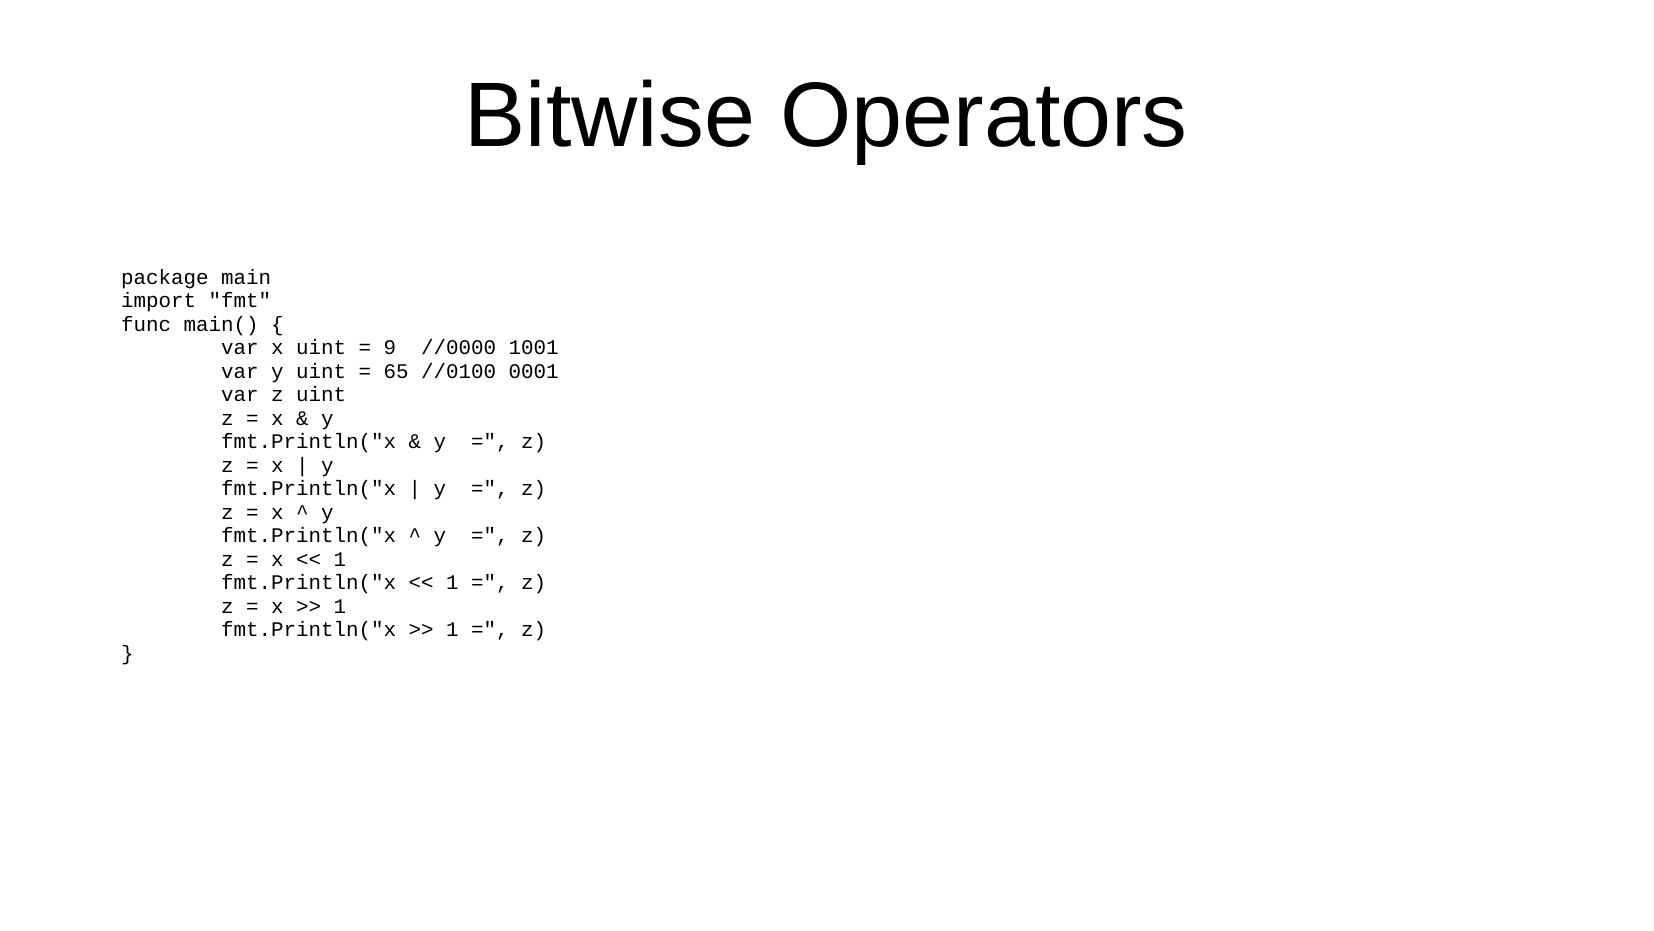

# Bitwise Operators
package main
import "fmt"
func main() {
 var x uint = 9 //0000 1001
 var y uint = 65 //0100 0001
 var z uint
 z = x & y
 fmt.Println("x & y =", z)
 z = x | y
 fmt.Println("x | y =", z)
 z = x ^ y
 fmt.Println("x ^ y =", z)
 z = x << 1
 fmt.Println("x << 1 =", z)
 z = x >> 1
 fmt.Println("x >> 1 =", z)
}